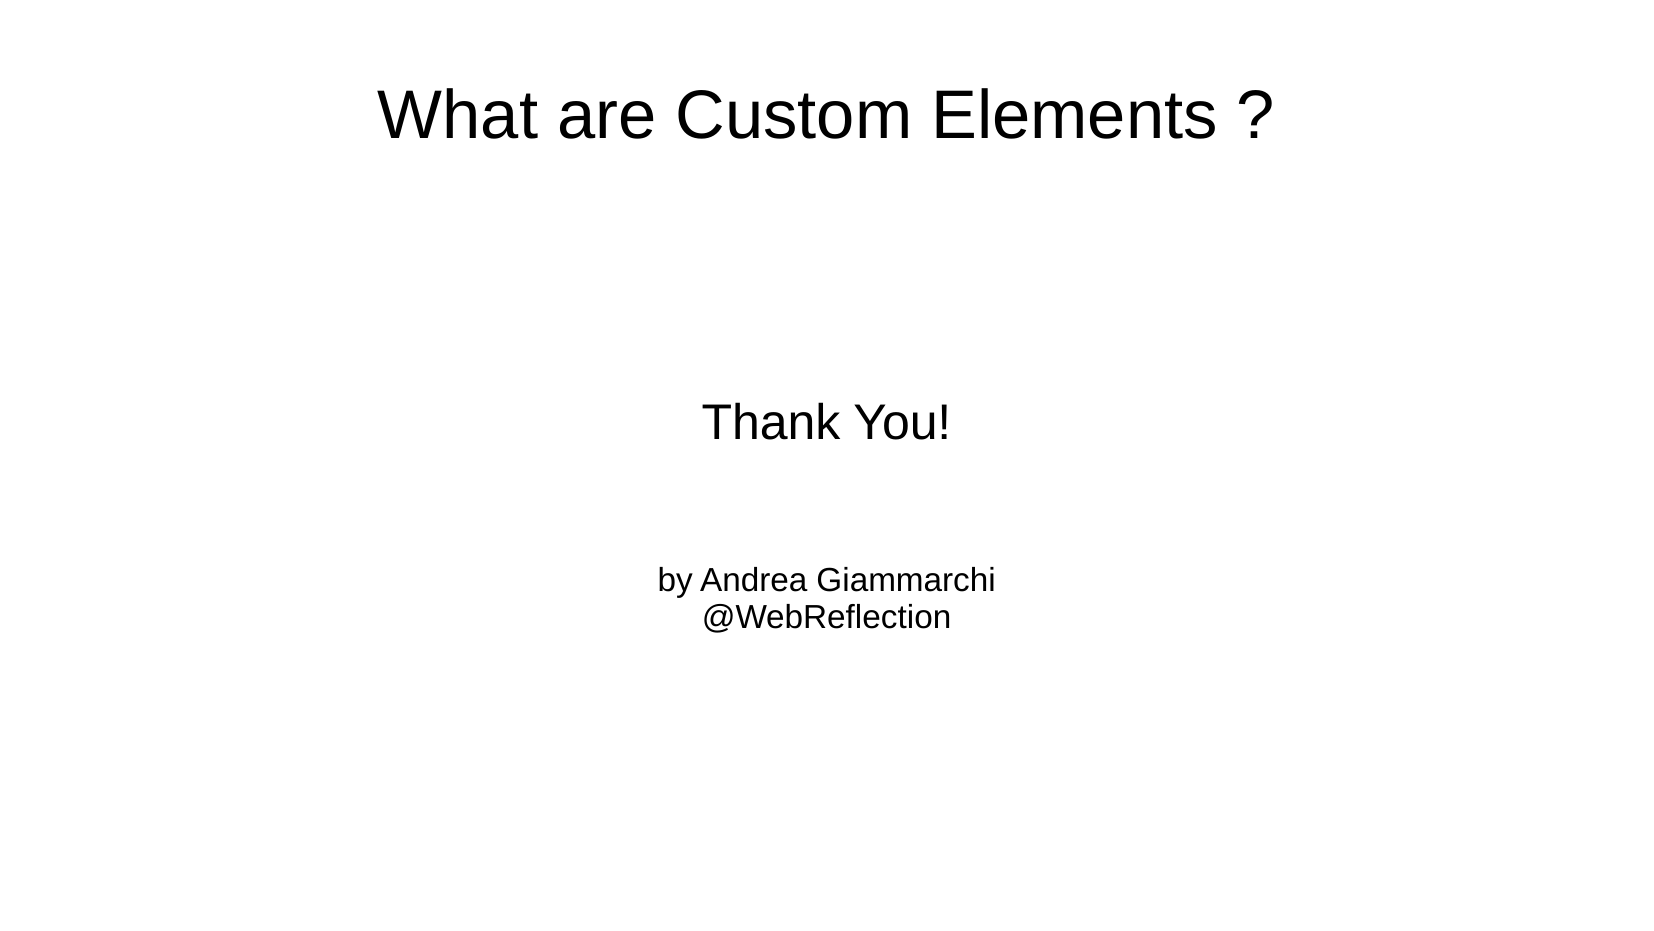

# What are Custom Elements ?
Thank You!
by Andrea Giammarchi
@WebReflection